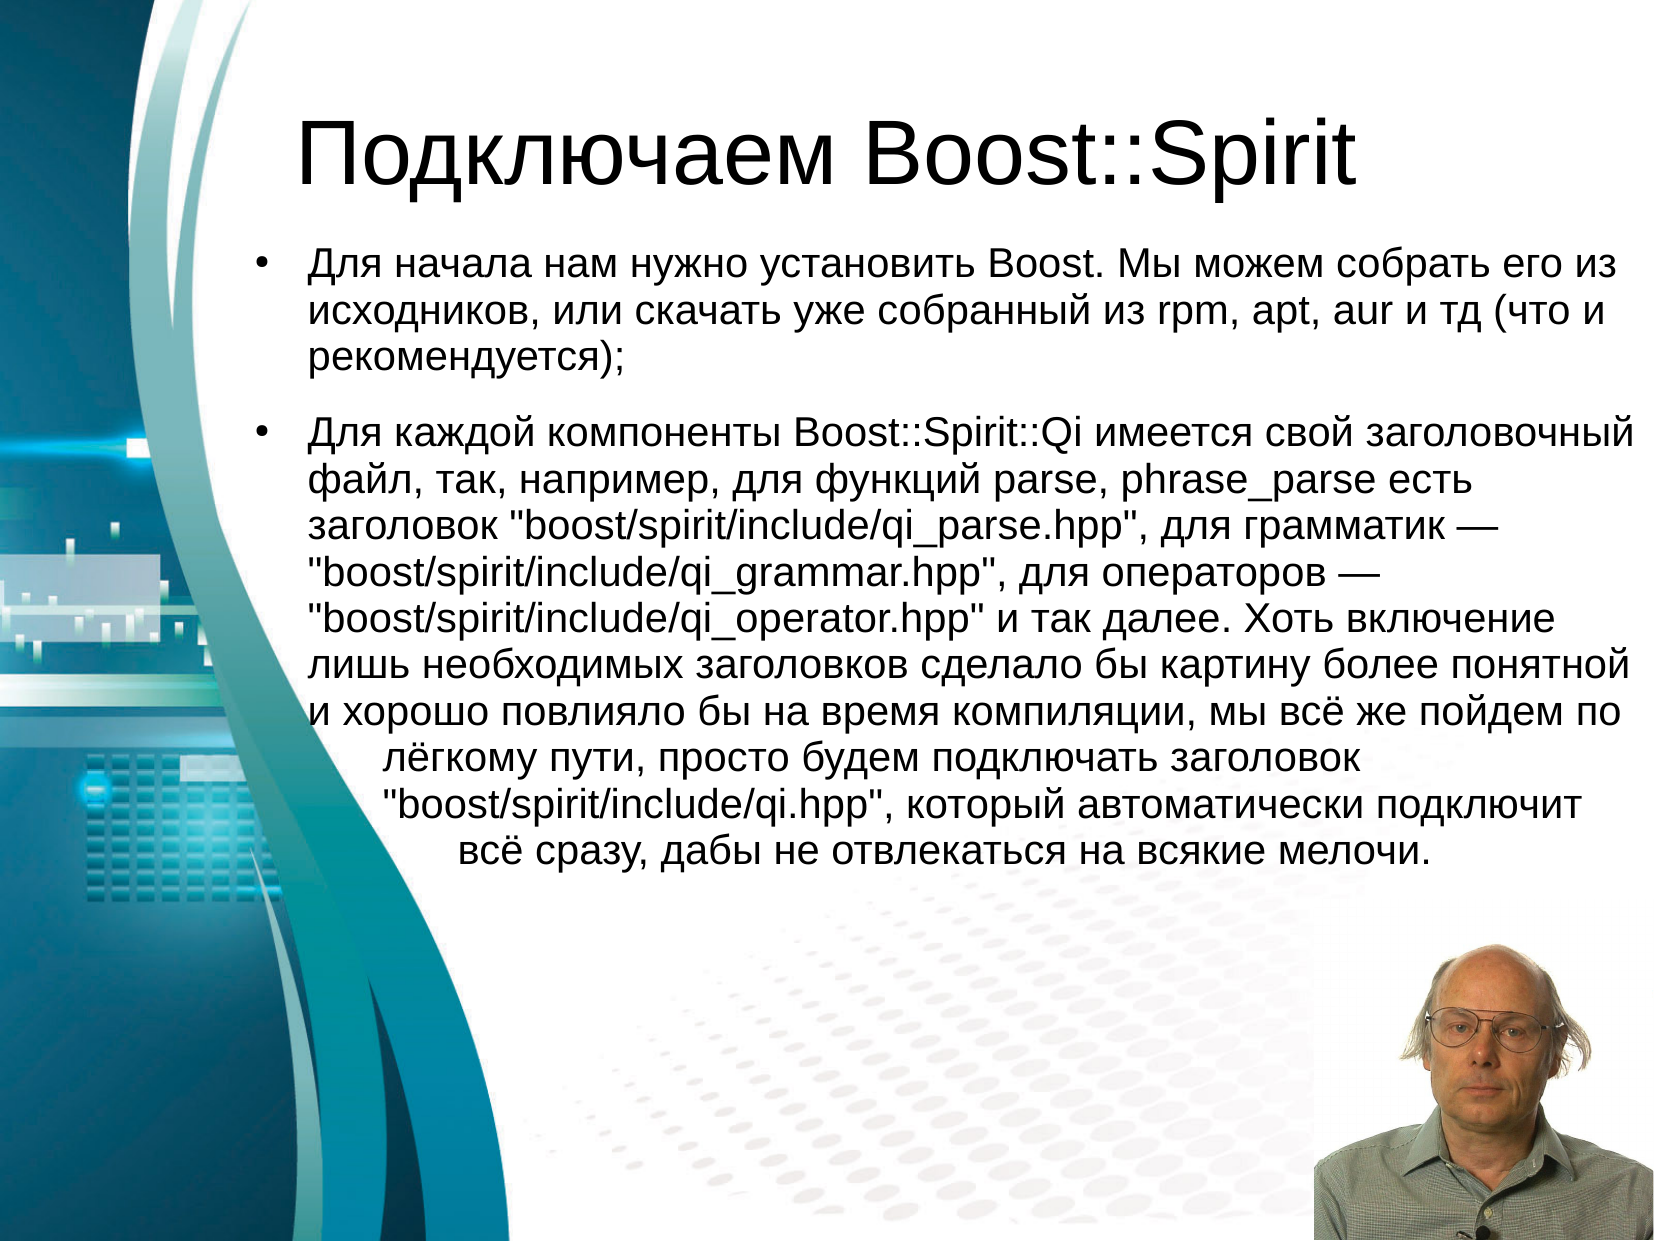

# Подключаем Boost::Spirit
Для начала нам нужно установить Boost. Мы можем собрать его из исходников, или скачать уже собранный из rpm, apt, aur и тд (что и рекомендуется);
Для каждой компоненты Boost::Spirit::Qi имеется свой заголовочный файл, так, например, для функций parse, phrase_parse есть заголовок "boost/spirit/include/qi_parse.hpp", для грамматик — "boost/spirit/include/qi_grammar.hpp", для операторов — "boost/spirit/include/qi_operator.hpp" и так далее. Хоть включение лишь необходимых заголовков сделало бы картину более понятной и хорошо повлияло бы на время компиляции, мы всё же пойдем по 	лёгкому пути, просто будем подключать заголовок 				"boost/spirit/include/qi.hpp", который автоматически подключит 		всё сразу, дабы не отвлекаться на всякие мелочи.